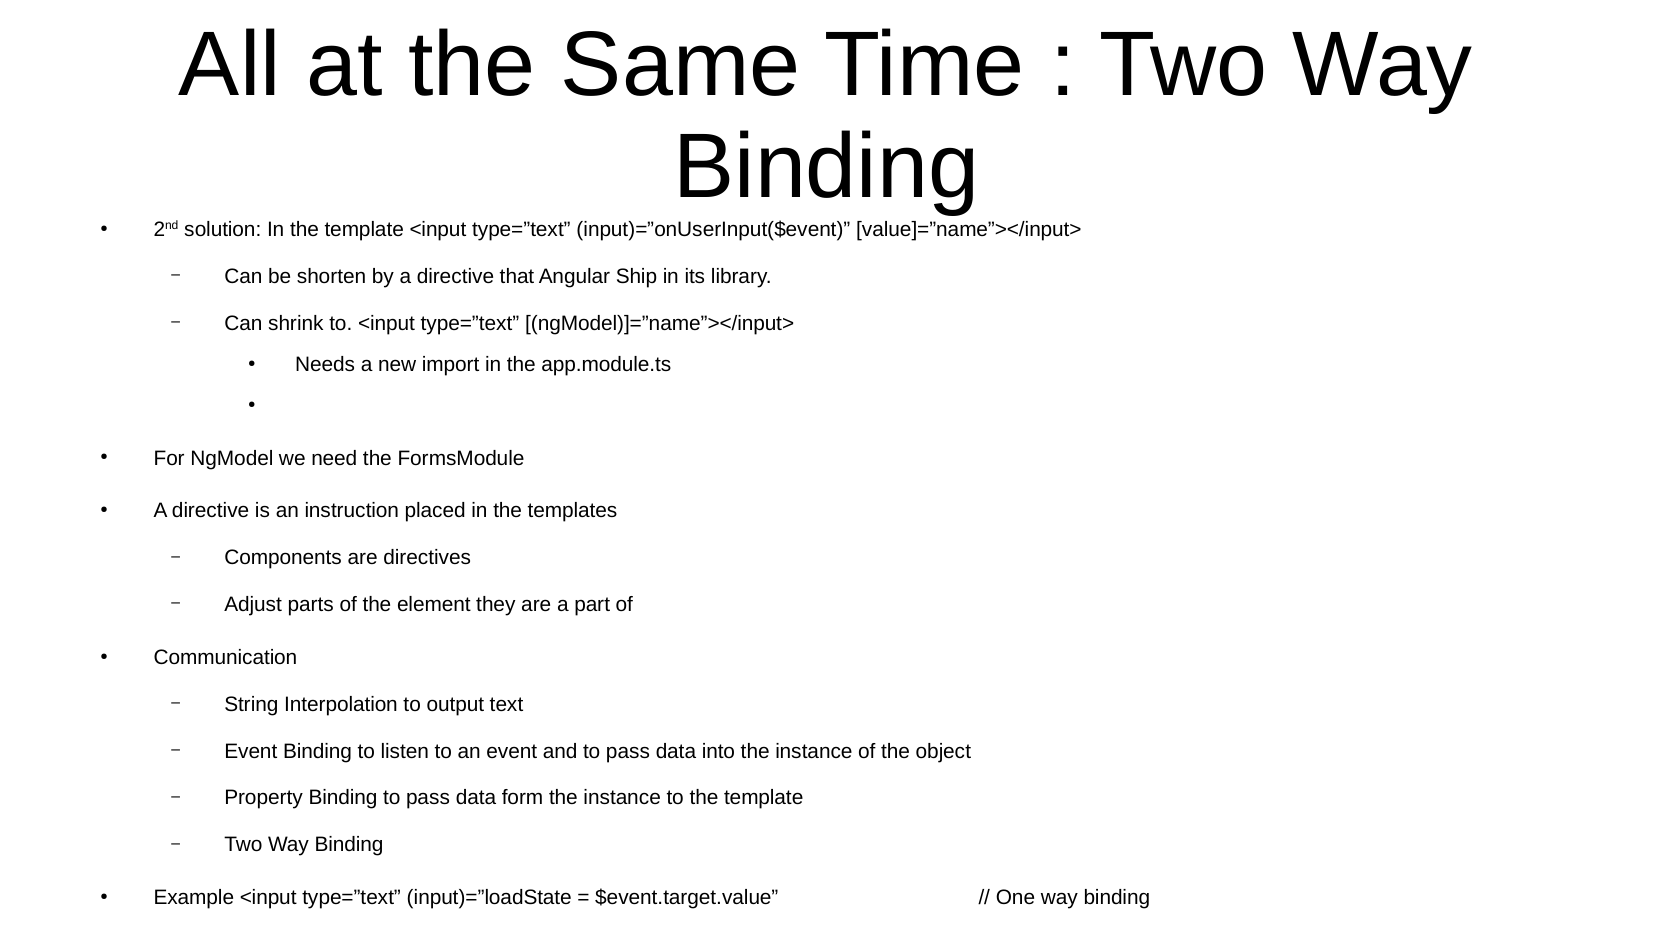

# All at the Same Time : Two Way Binding
2nd solution: In the template <input type=”text” (input)=”onUserInput($event)” [value]=”name”></input>
Can be shorten by a directive that Angular Ship in its library.
Can shrink to. <input type=”text” [(ngModel)]=”name”></input>
Needs a new import in the app.module.ts
For NgModel we need the FormsModule
A directive is an instruction placed in the templates
Components are directives
Adjust parts of the element they are a part of
Communication
String Interpolation to output text
Event Binding to listen to an event and to pass data into the instance of the object
Property Binding to pass data form the instance to the template
Two Way Binding
Example <input type=”text” (input)=”loadState = $event.target.value”			// One way binding